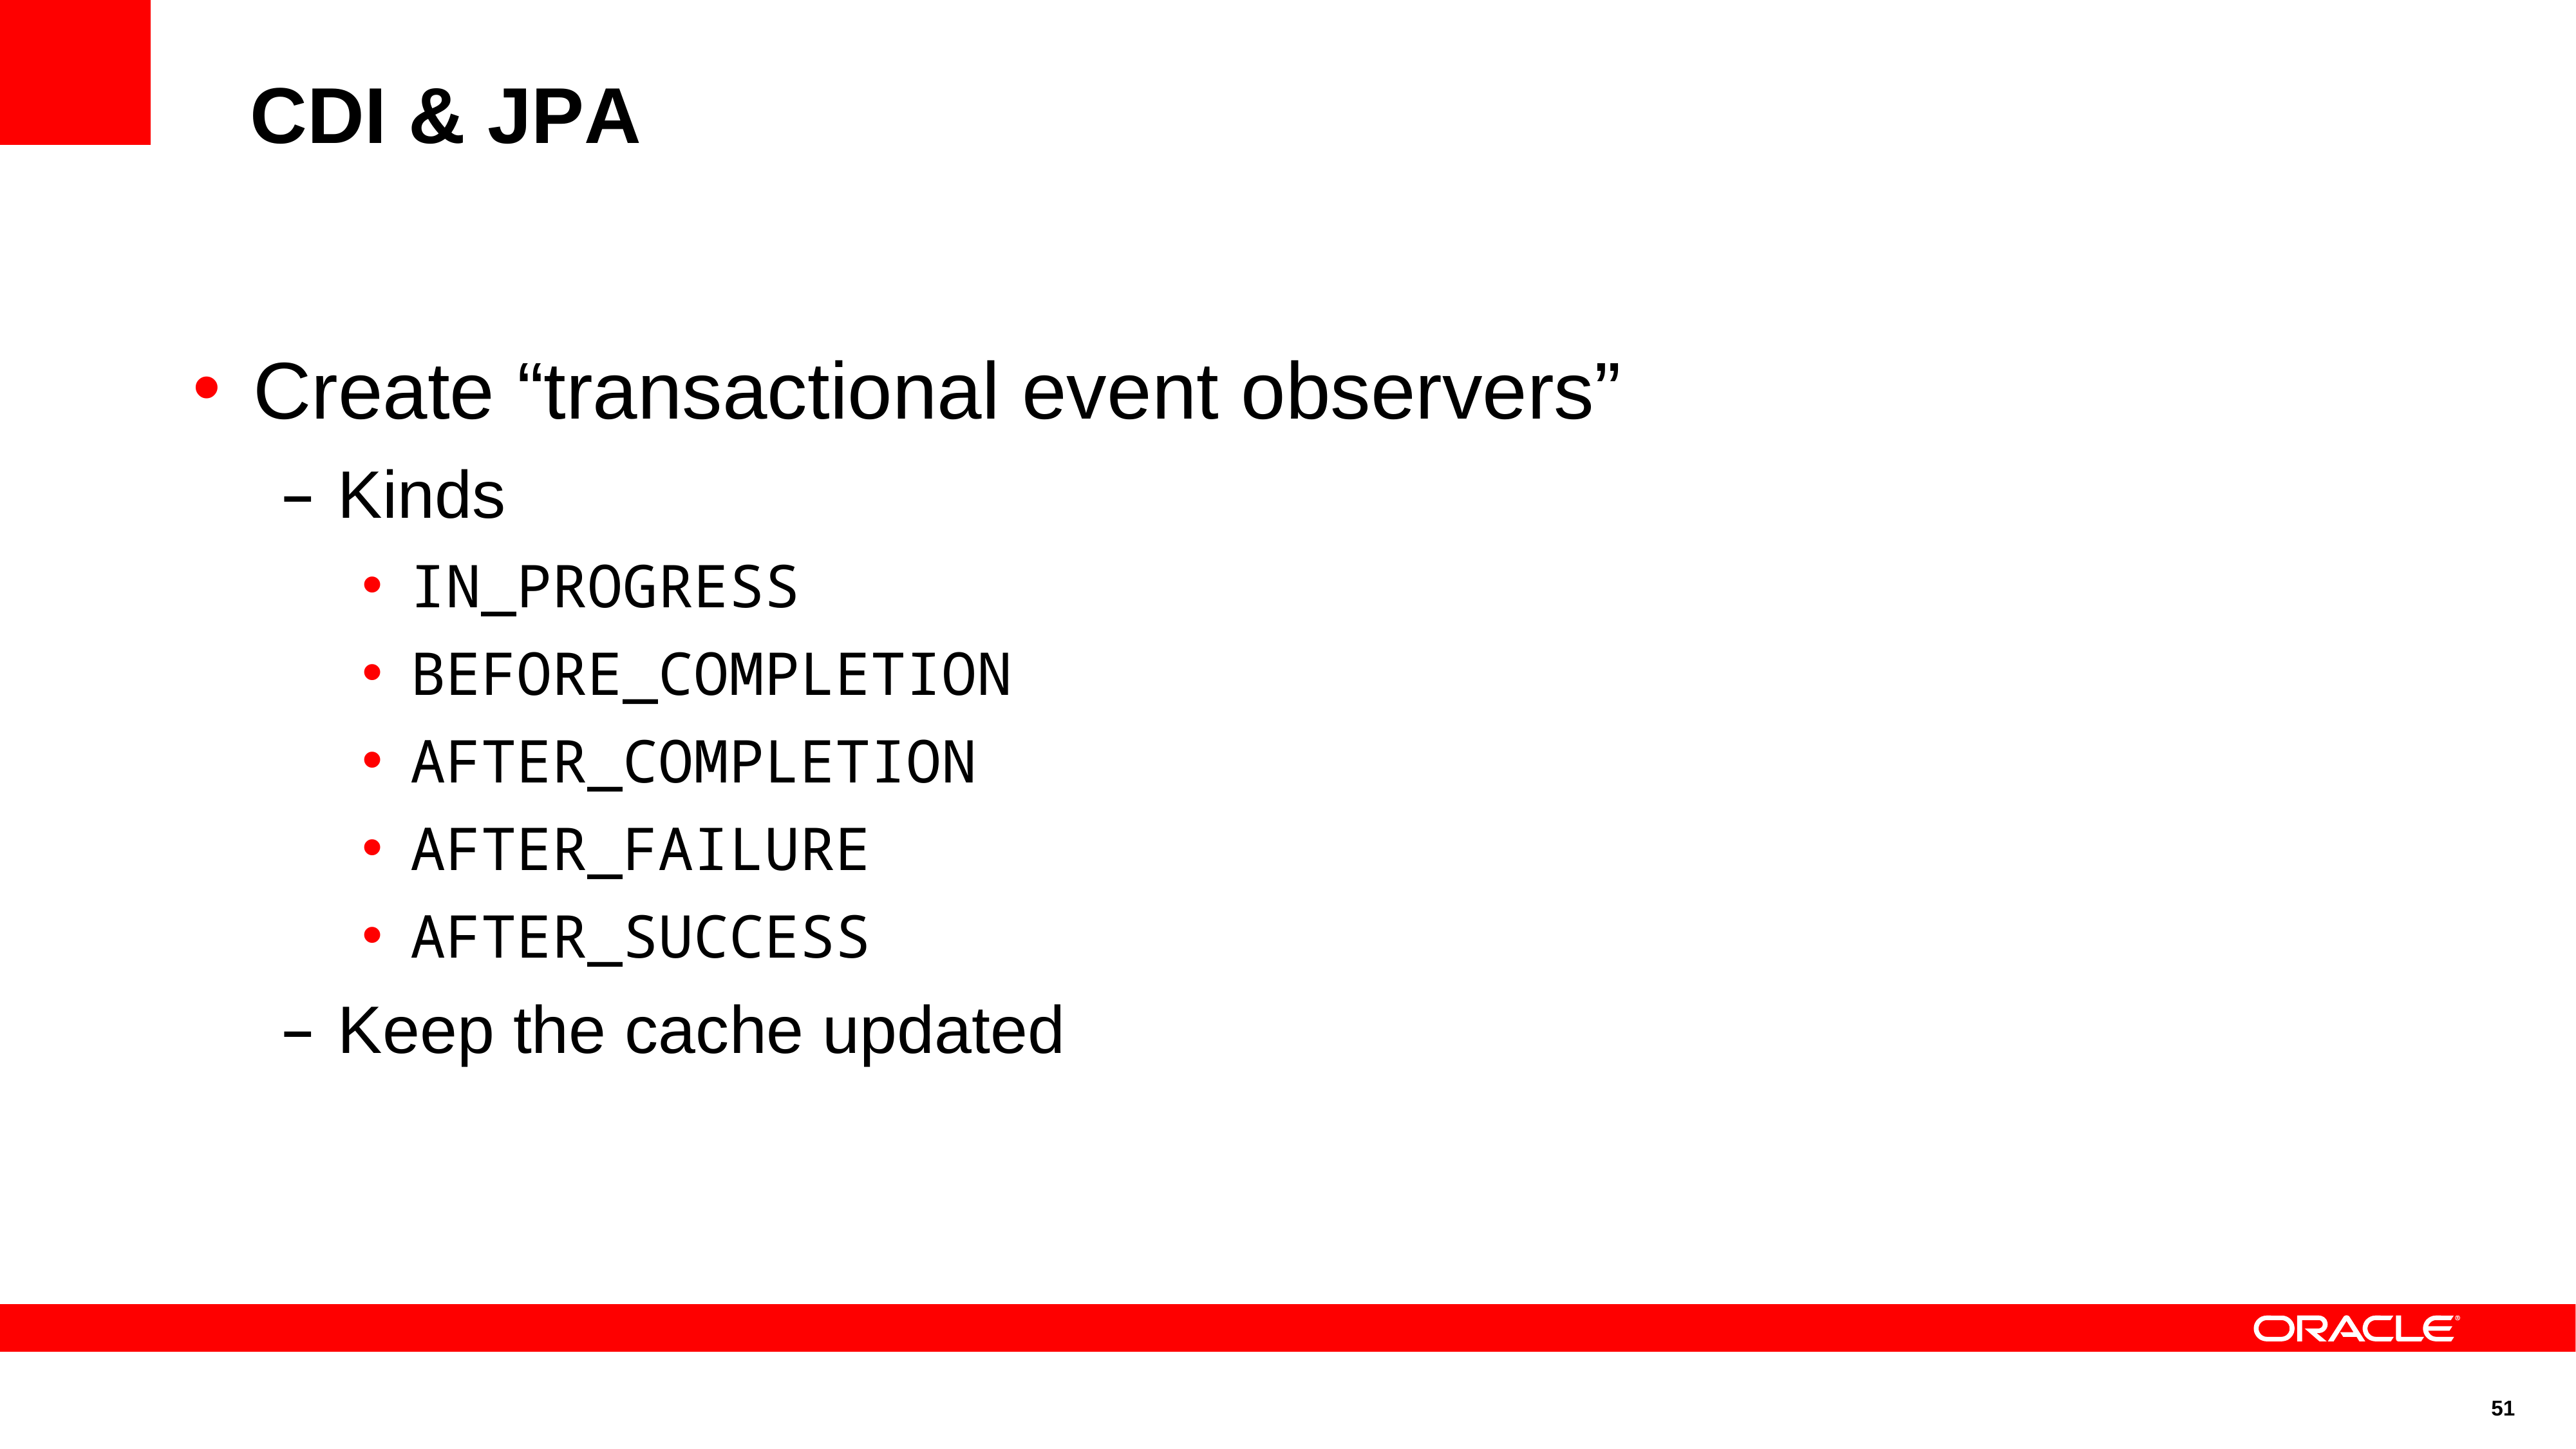

# CDI & JPA
Create “transactional event observers”
Kinds
IN_PROGRESS
BEFORE_COMPLETION
AFTER_COMPLETION
AFTER_FAILURE
AFTER_SUCCESS
Keep the cache updated